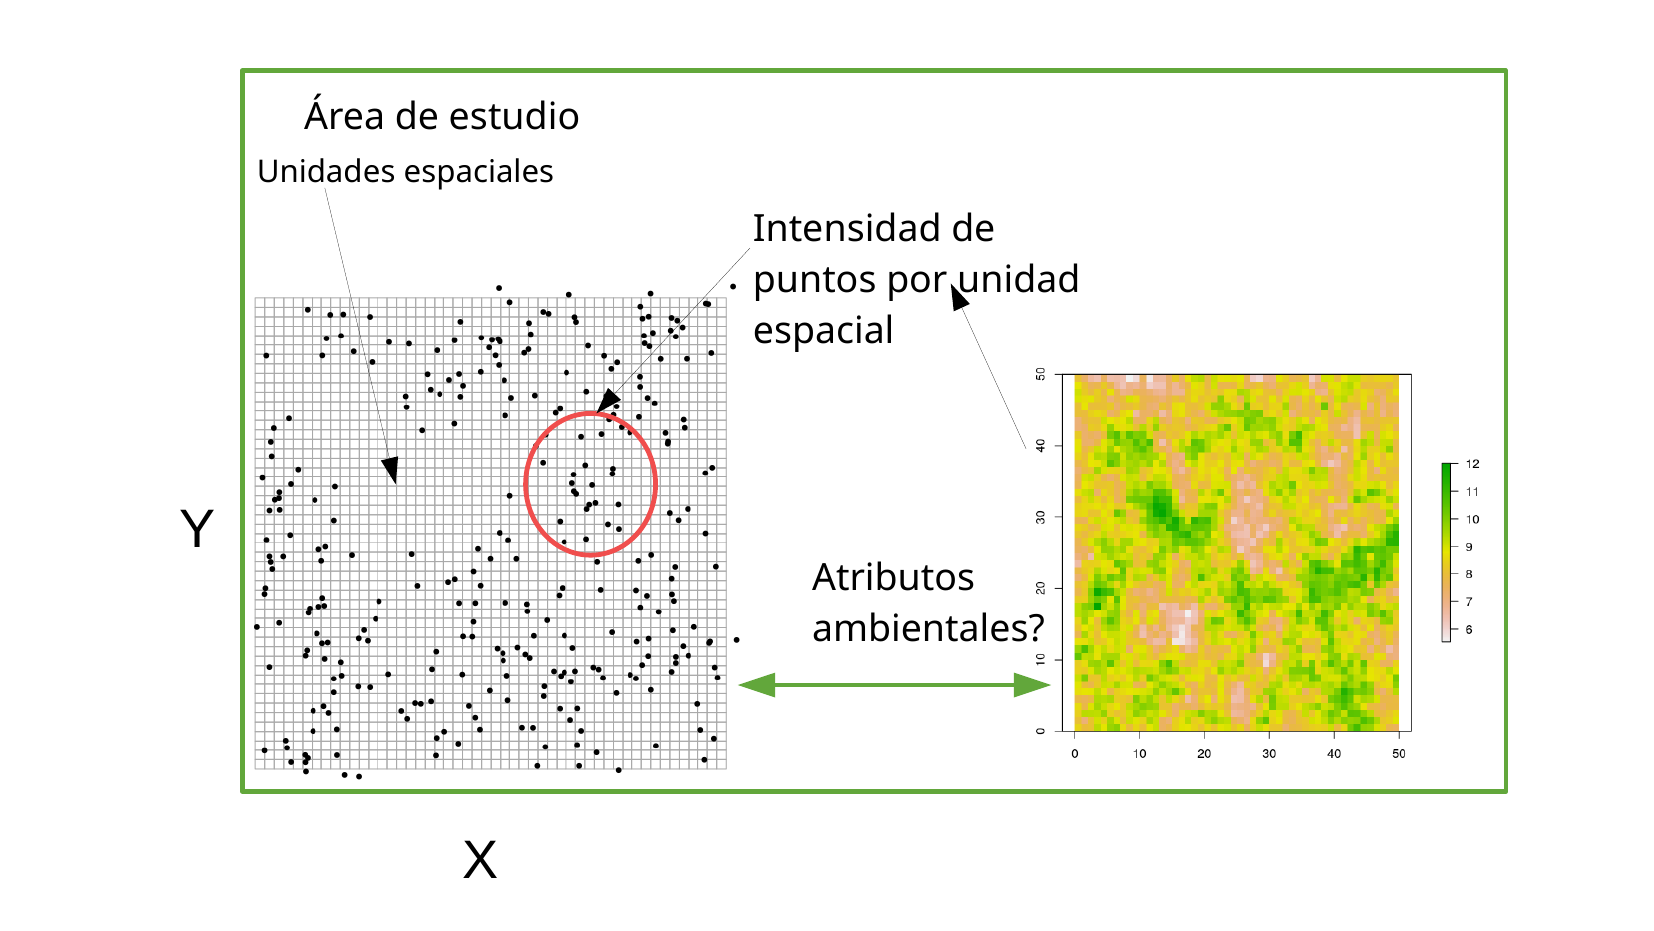

Área de estudio
Unidades espaciales
Intensidad de puntos por unidad espacial
Y
Atributos ambientales?
X